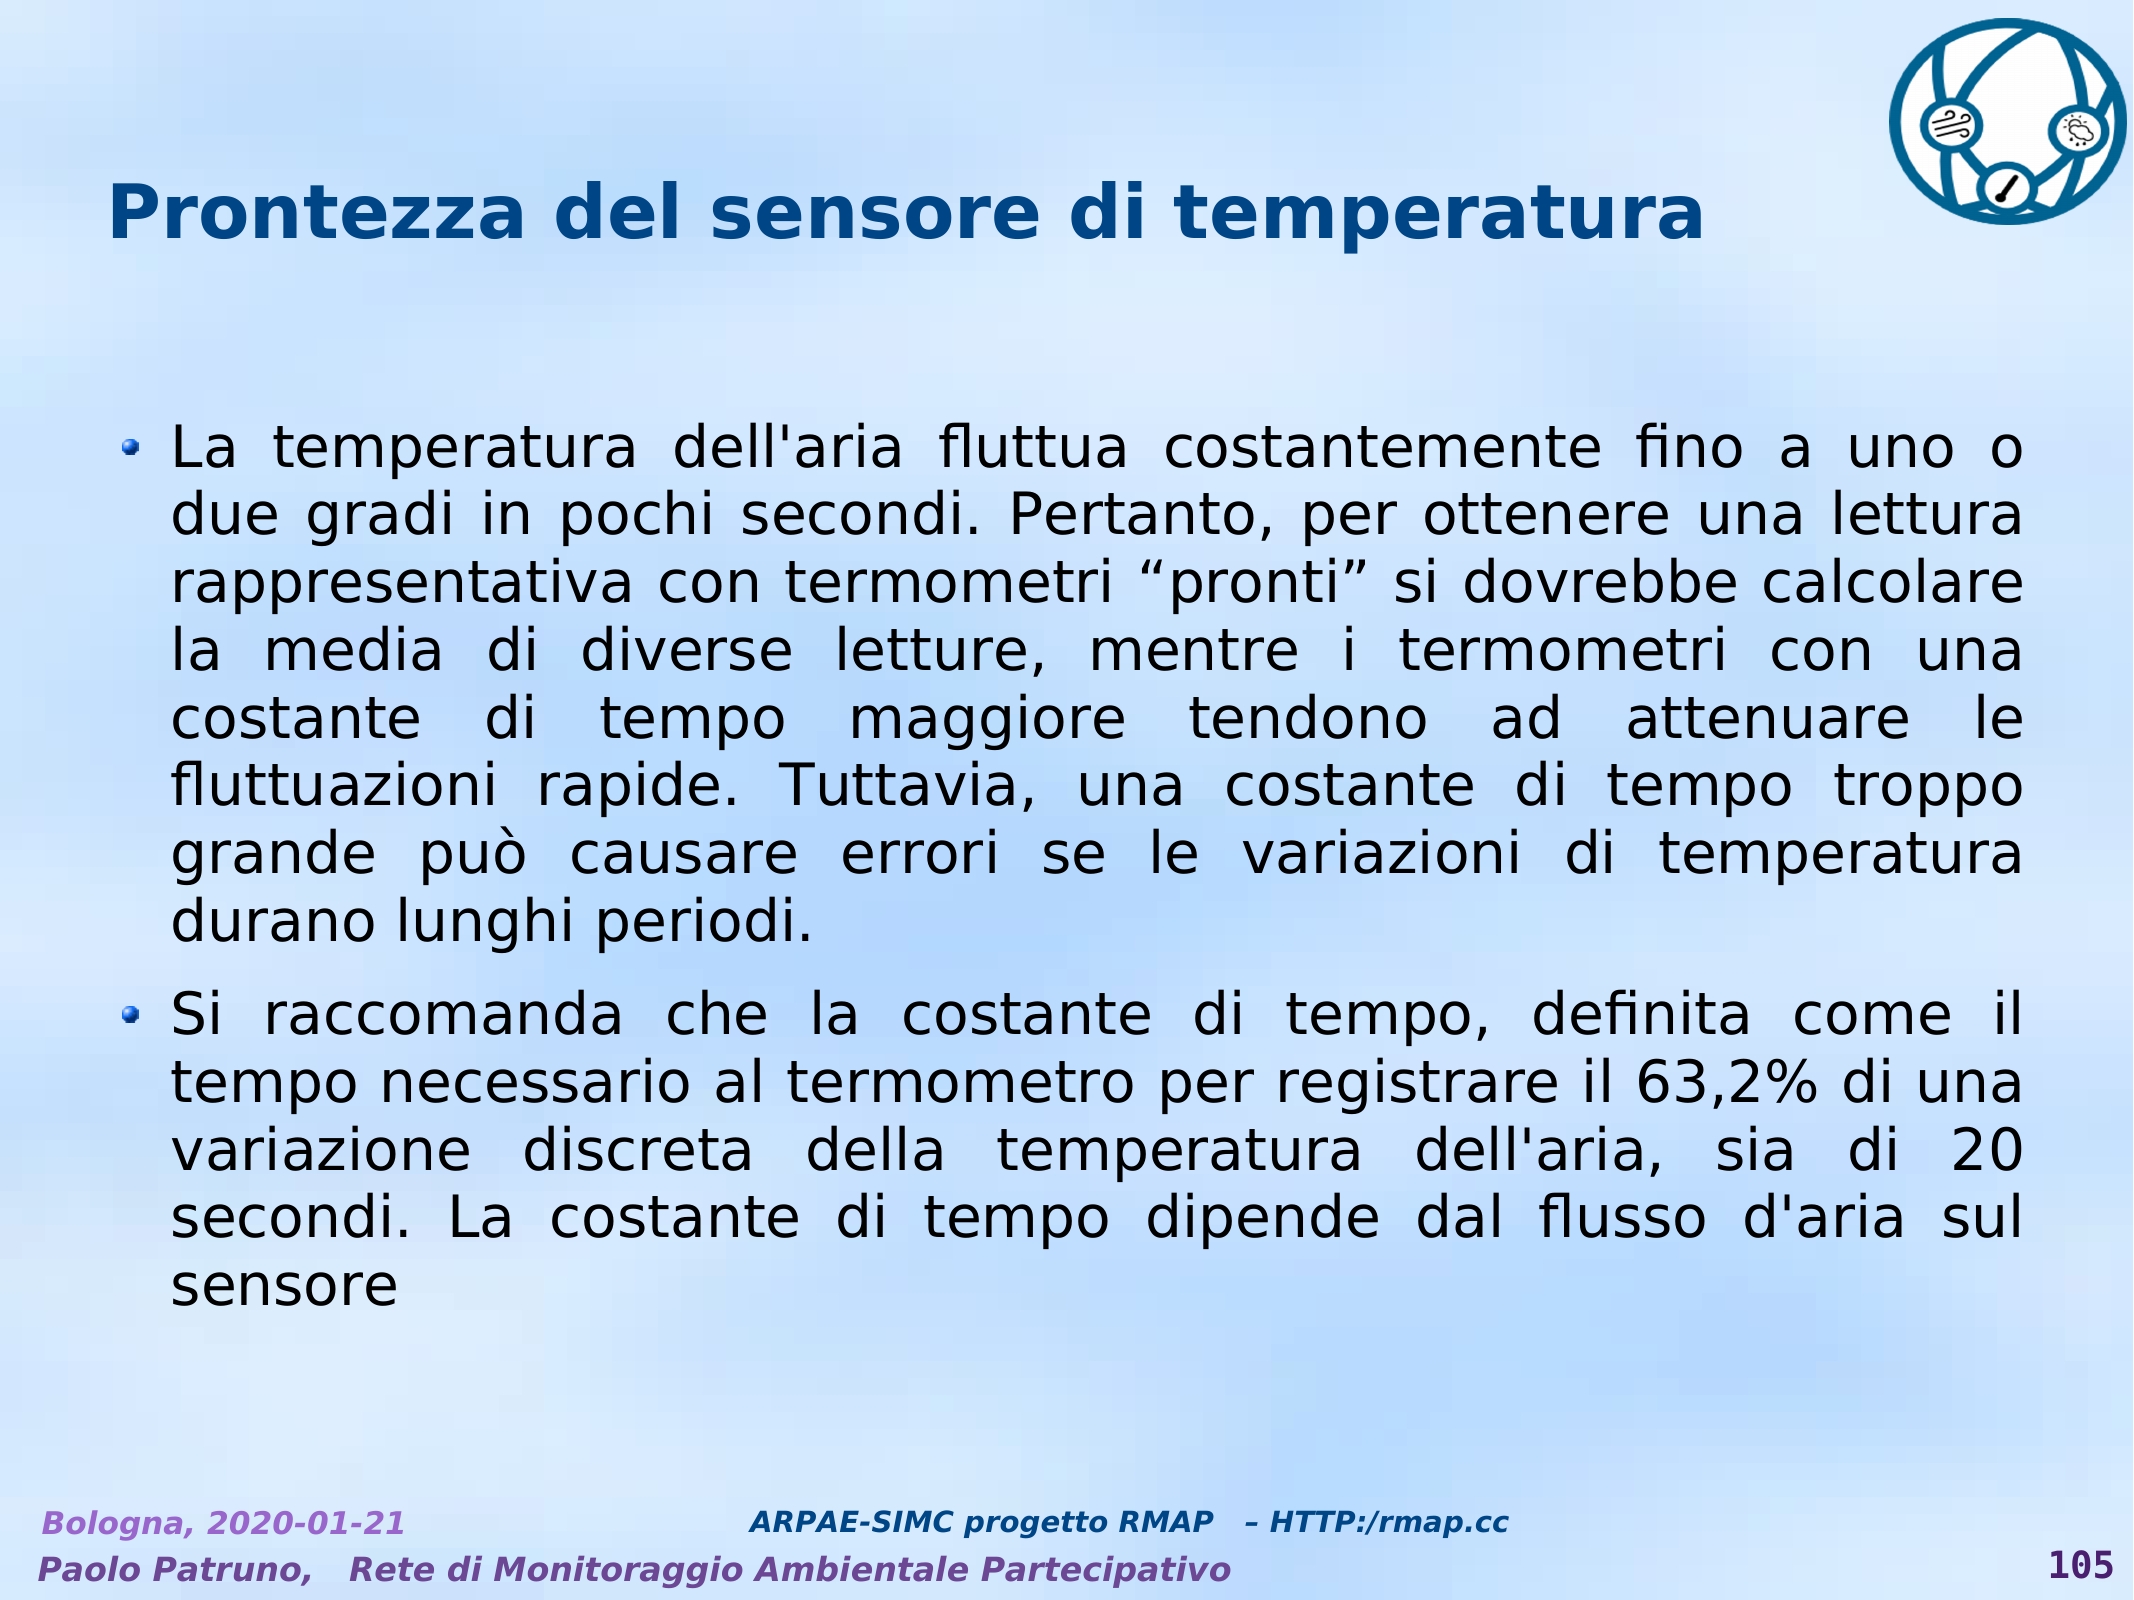

# Prontezza del sensore di temperatura
La temperatura dell'aria fluttua costantemente fino a uno o due gradi in pochi secondi. Pertanto, per ottenere una lettura rappresentativa con termometri “pronti” si dovrebbe calcolare la media di diverse letture, mentre i termometri con una costante di tempo maggiore tendono ad attenuare le fluttuazioni rapide. Tuttavia, una costante di tempo troppo grande può causare errori se le variazioni di temperatura durano lunghi periodi.
Si raccomanda che la costante di tempo, definita come il tempo necessario al termometro per registrare il 63,2% di una variazione discreta della temperatura dell'aria, sia di 20 secondi. La costante di tempo dipende dal flusso d'aria sul sensore